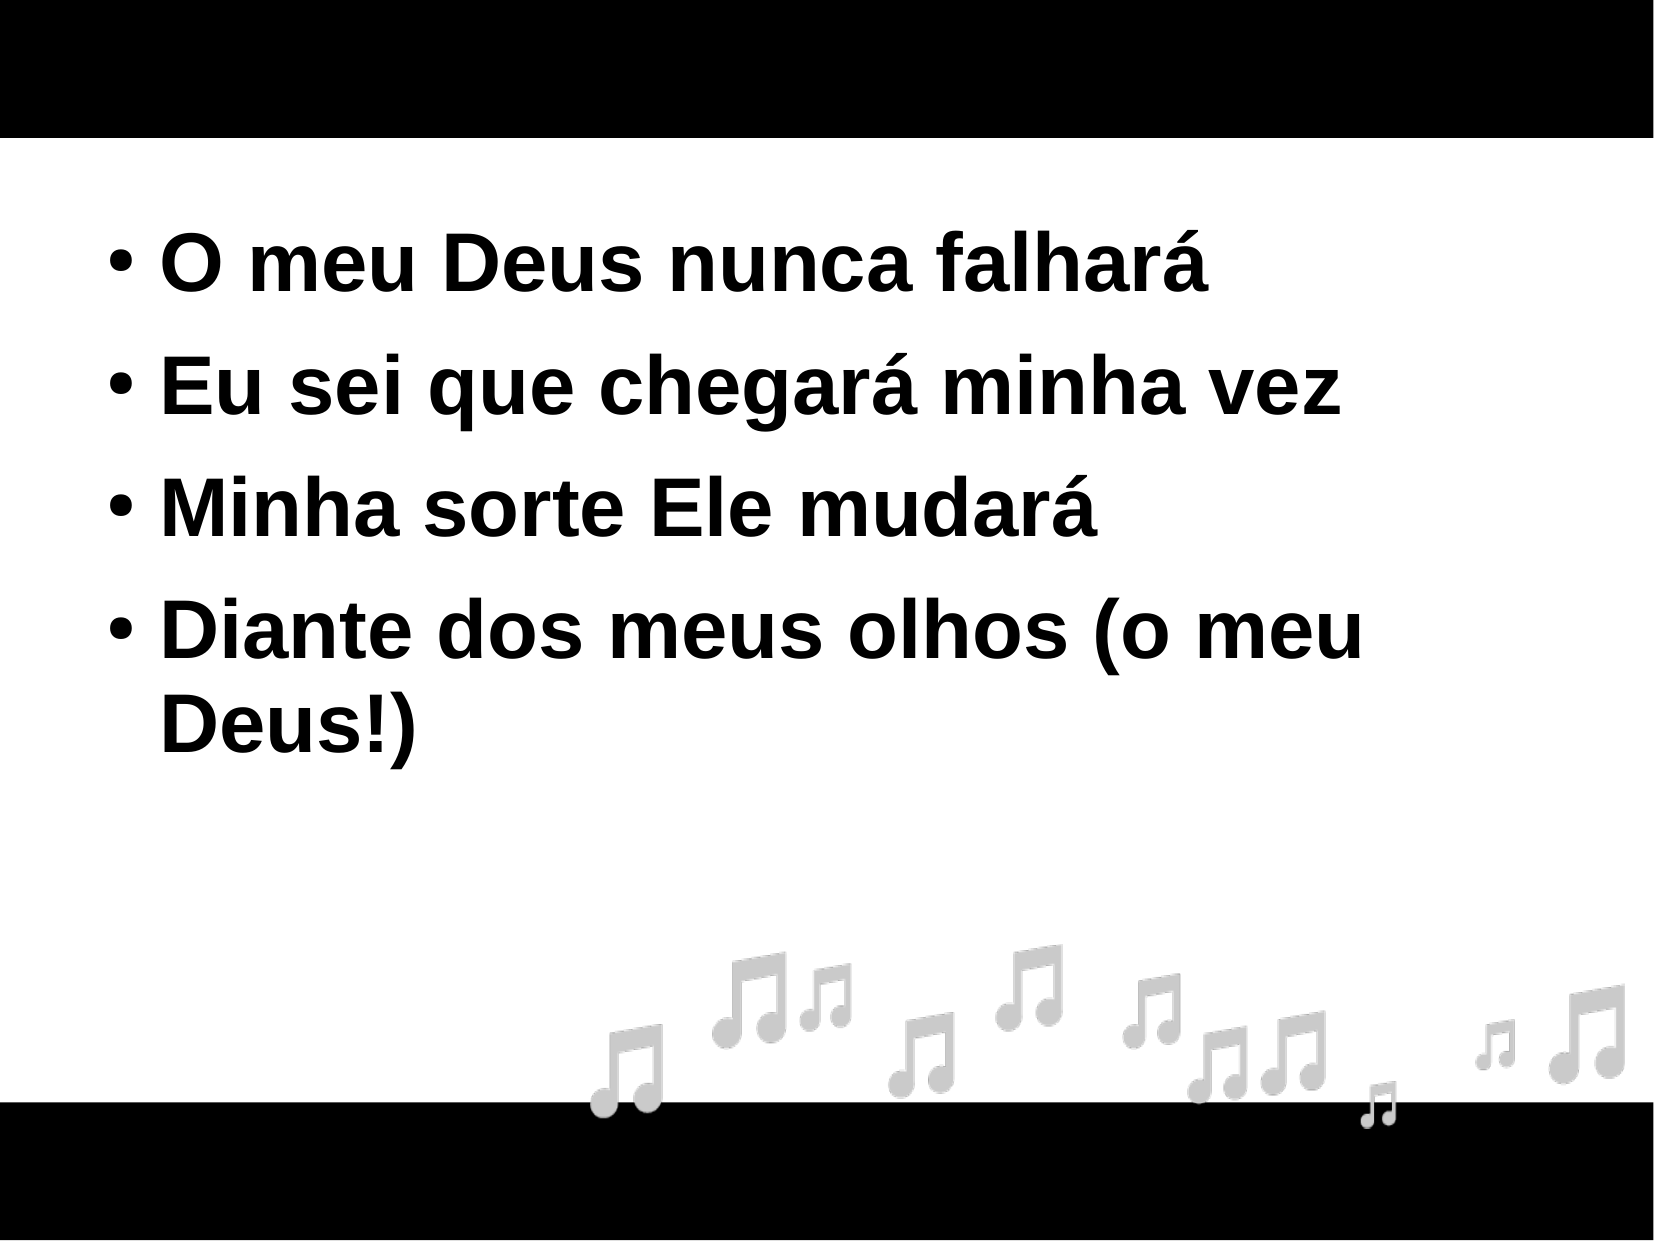

# O meu Deus nunca falhará
Eu sei que chegará minha vez
Minha sorte Ele mudará
Diante dos meus olhos (o meu Deus!)